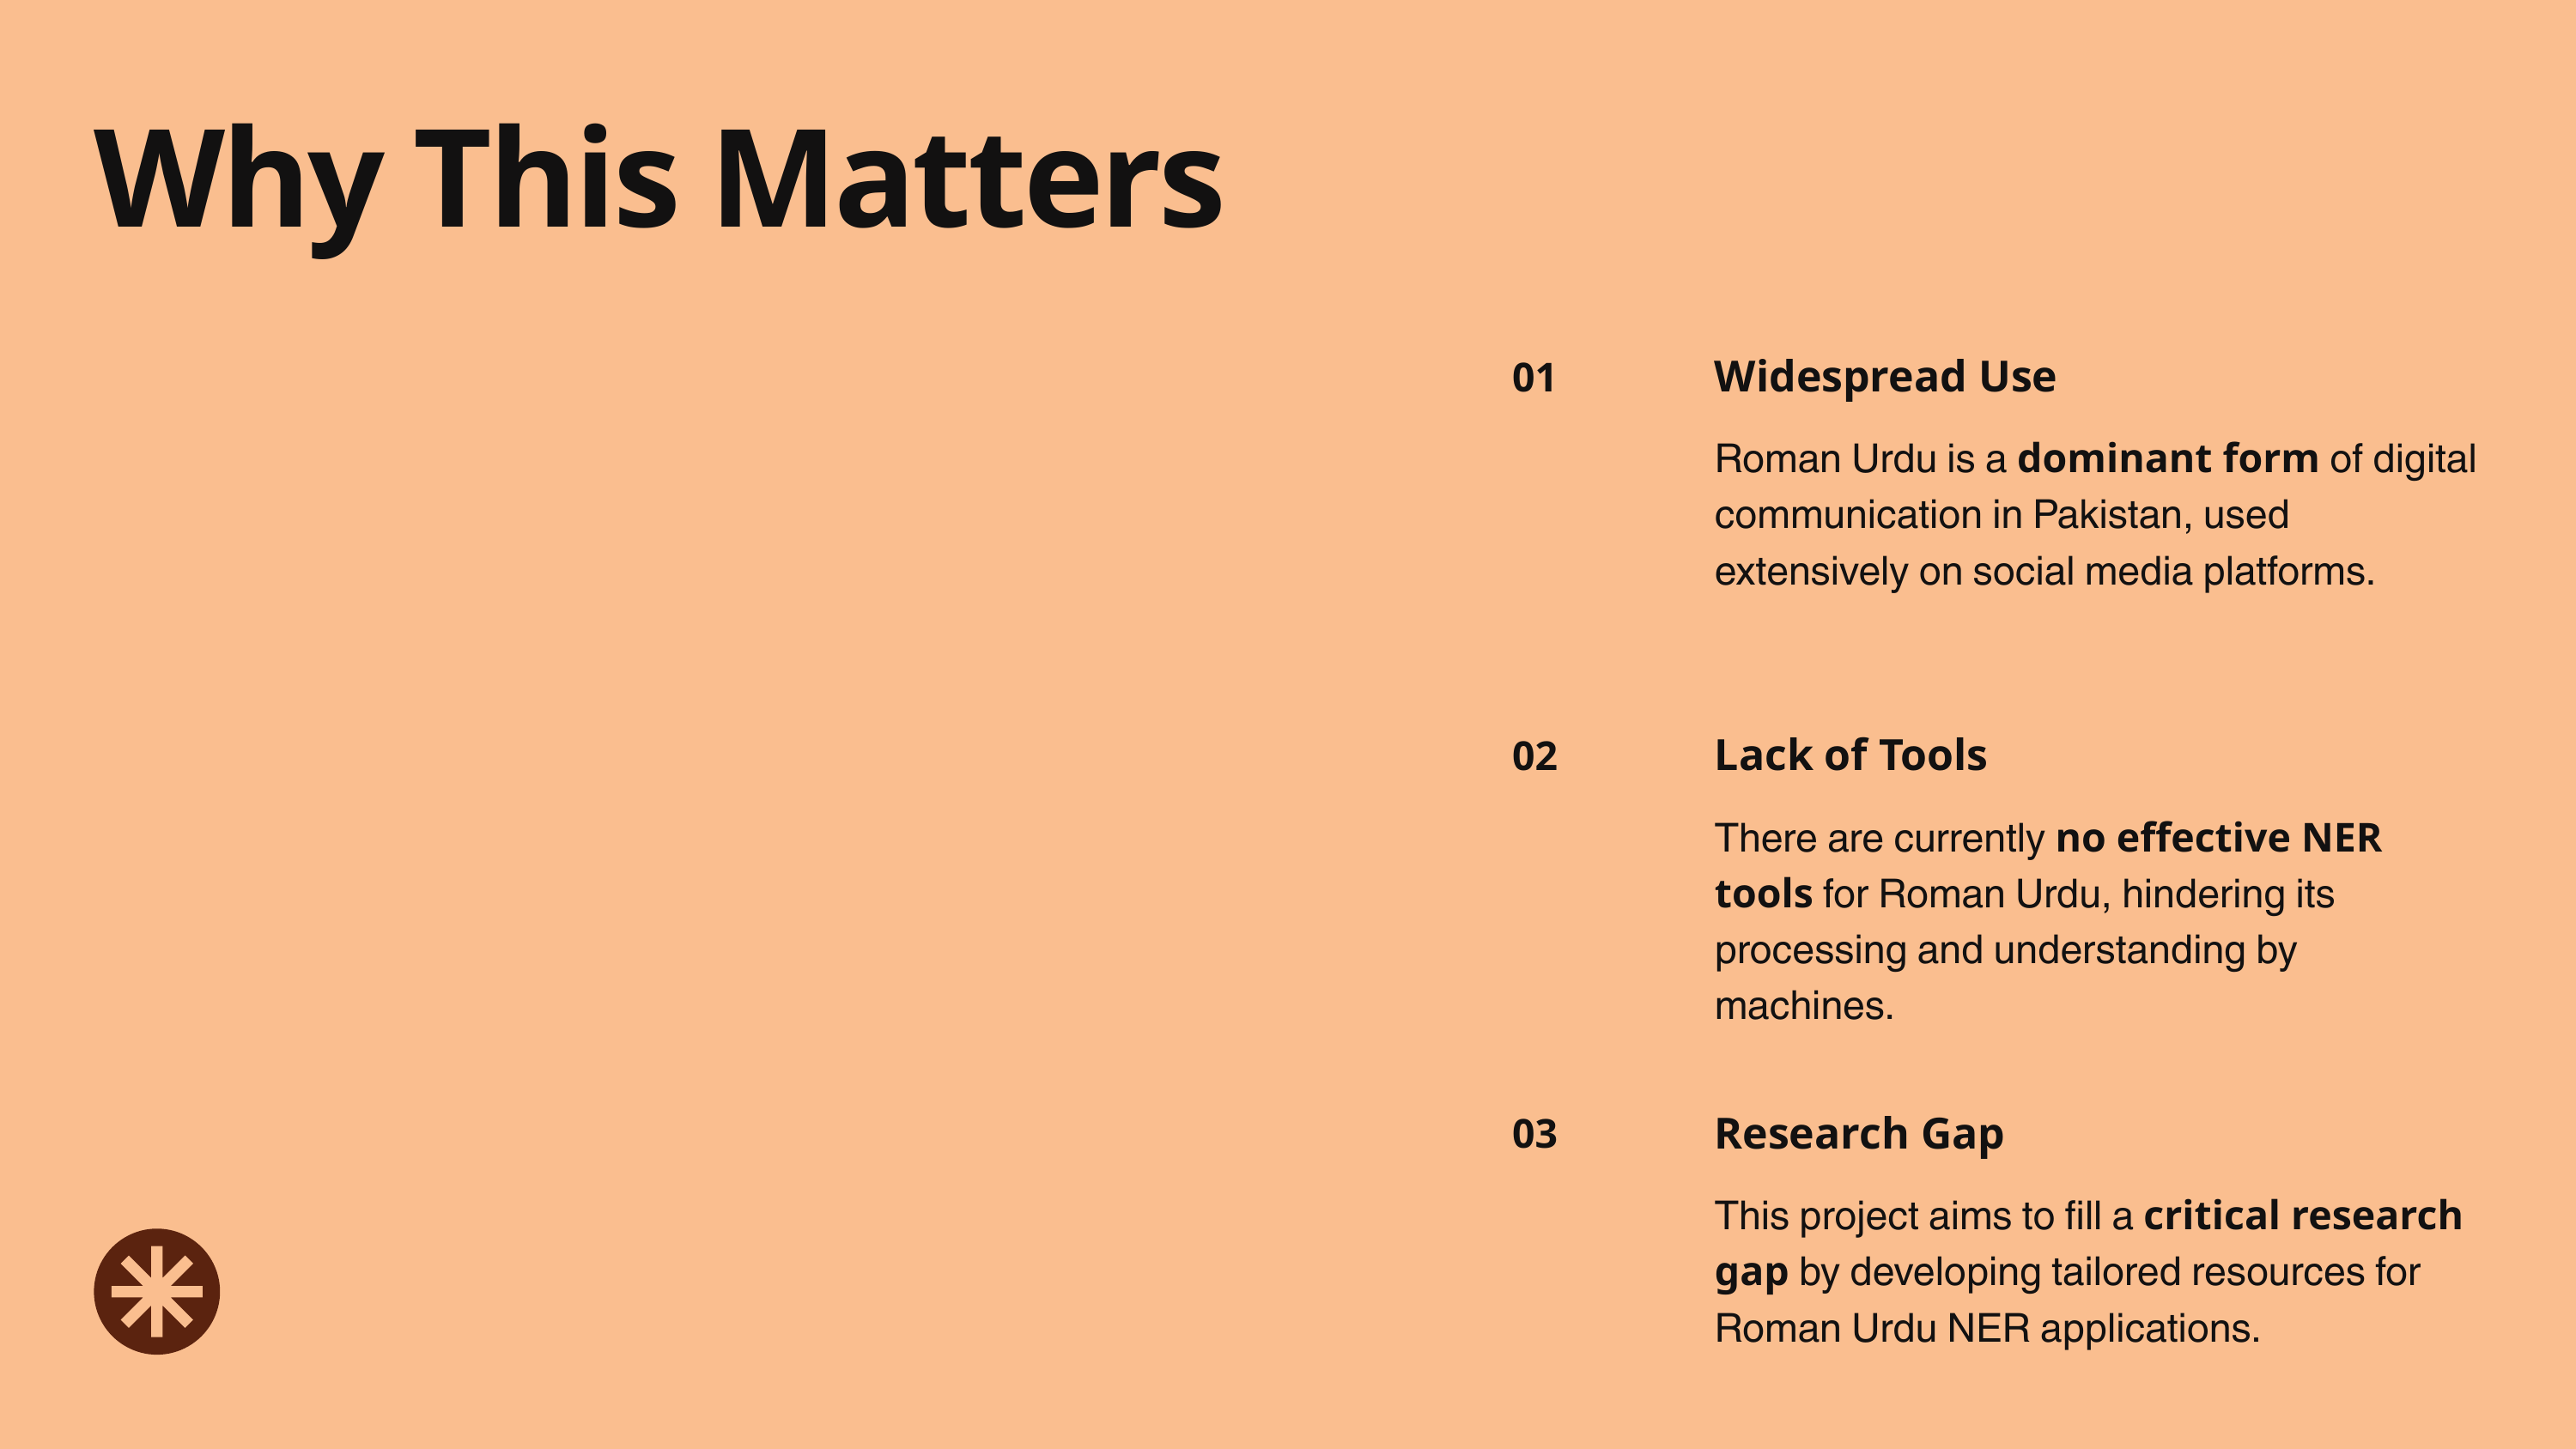

Why This Matters
Widespread Use
Roman Urdu is a dominant form of digital communication in Pakistan, used extensively on social media platforms.
01
Lack of Tools
There are currently no effective NER tools for Roman Urdu, hindering its processing and understanding by machines.
02
Research Gap
This project aims to fill a critical research gap by developing tailored resources for Roman Urdu NER applications.
03